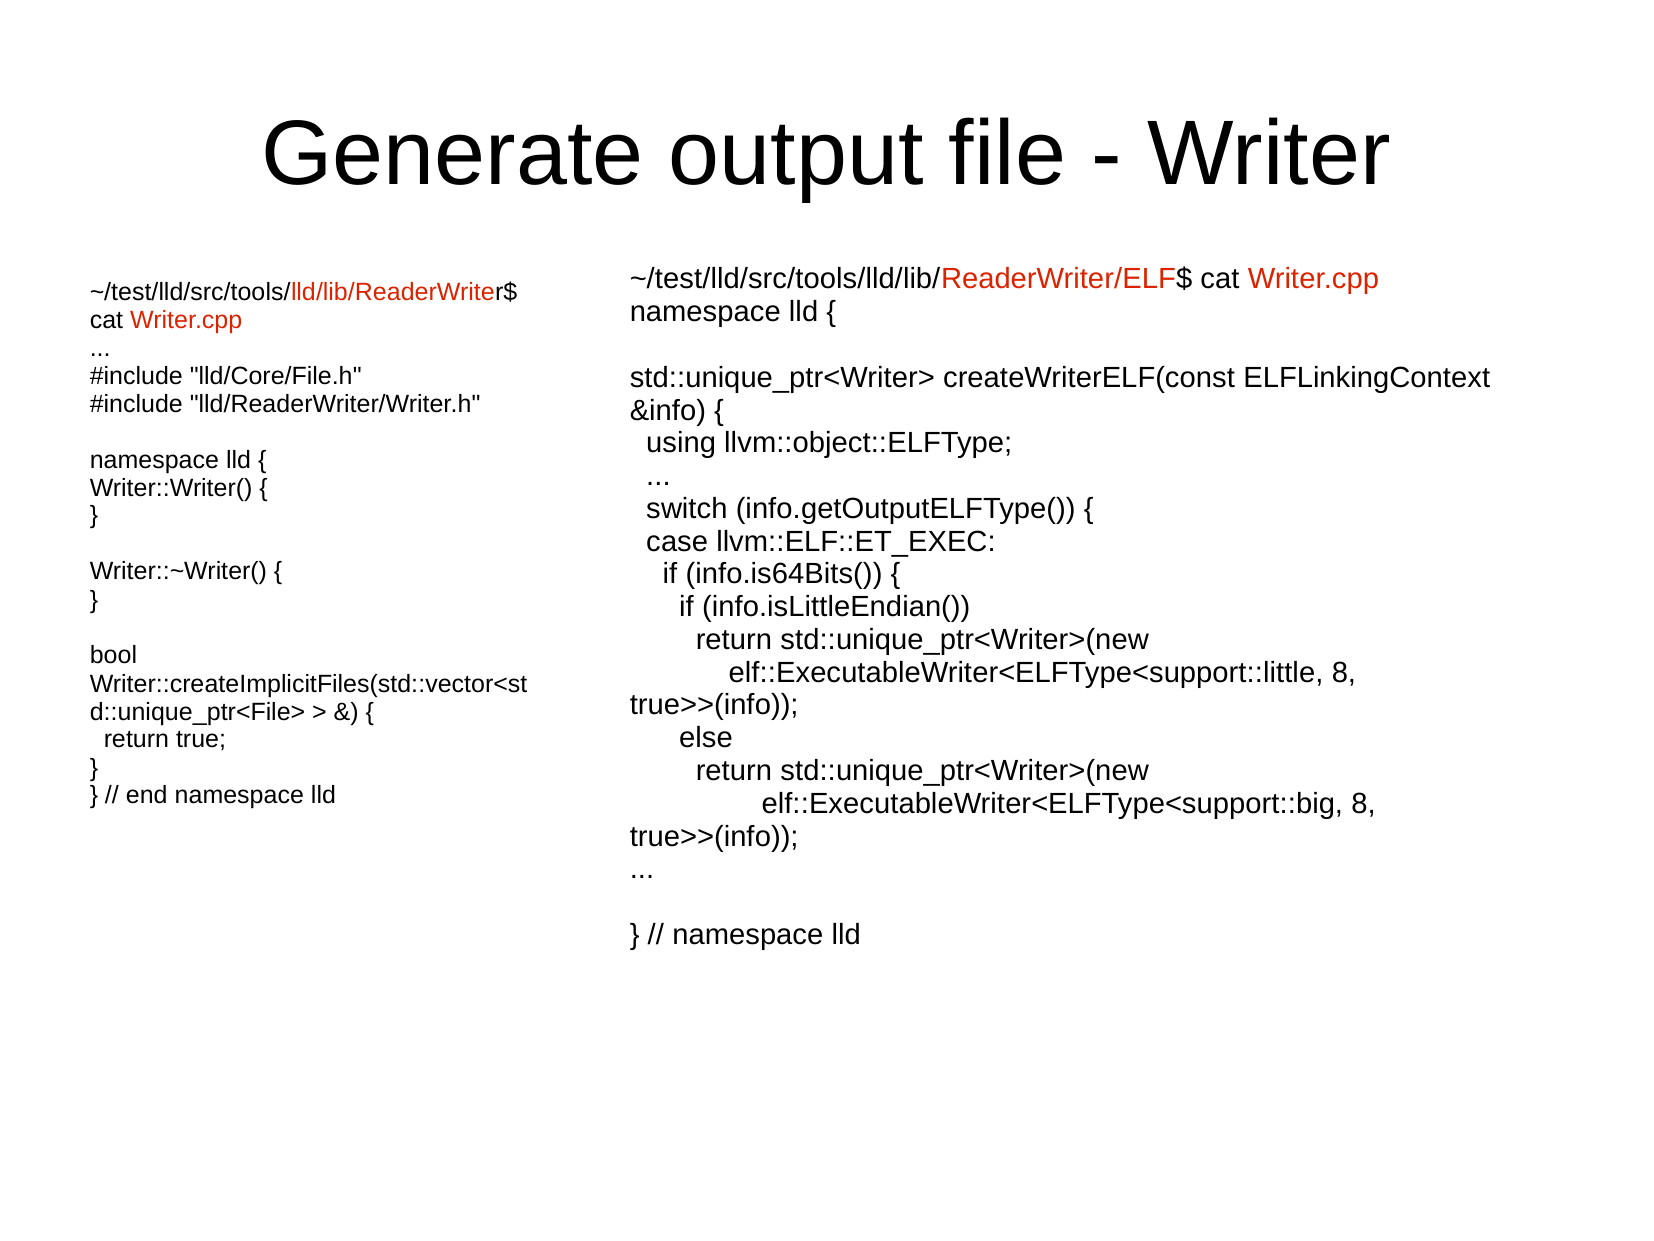

# Generate output file - Writer
~/test/lld/src/tools/lld/lib/ReaderWriter/ELF$ cat Writer.cpp
namespace lld {
std::unique_ptr<Writer> createWriterELF(const ELFLinkingContext &info) {
 using llvm::object::ELFType;
 ...
 switch (info.getOutputELFType()) {
 case llvm::ELF::ET_EXEC:
 if (info.is64Bits()) {
 if (info.isLittleEndian())
 return std::unique_ptr<Writer>(new
 elf::ExecutableWriter<ELFType<support::little, 8, true>>(info));
 else
 return std::unique_ptr<Writer>(new
 elf::ExecutableWriter<ELFType<support::big, 8, true>>(info));
...
} // namespace lld
~/test/lld/src/tools/lld/lib/ReaderWriter$ cat Writer.cpp
...
#include "lld/Core/File.h"
#include "lld/ReaderWriter/Writer.h"
namespace lld {
Writer::Writer() {
}
Writer::~Writer() {
}
bool Writer::createImplicitFiles(std::vector<std::unique_ptr<File> > &) {
 return true;
}
} // end namespace lld